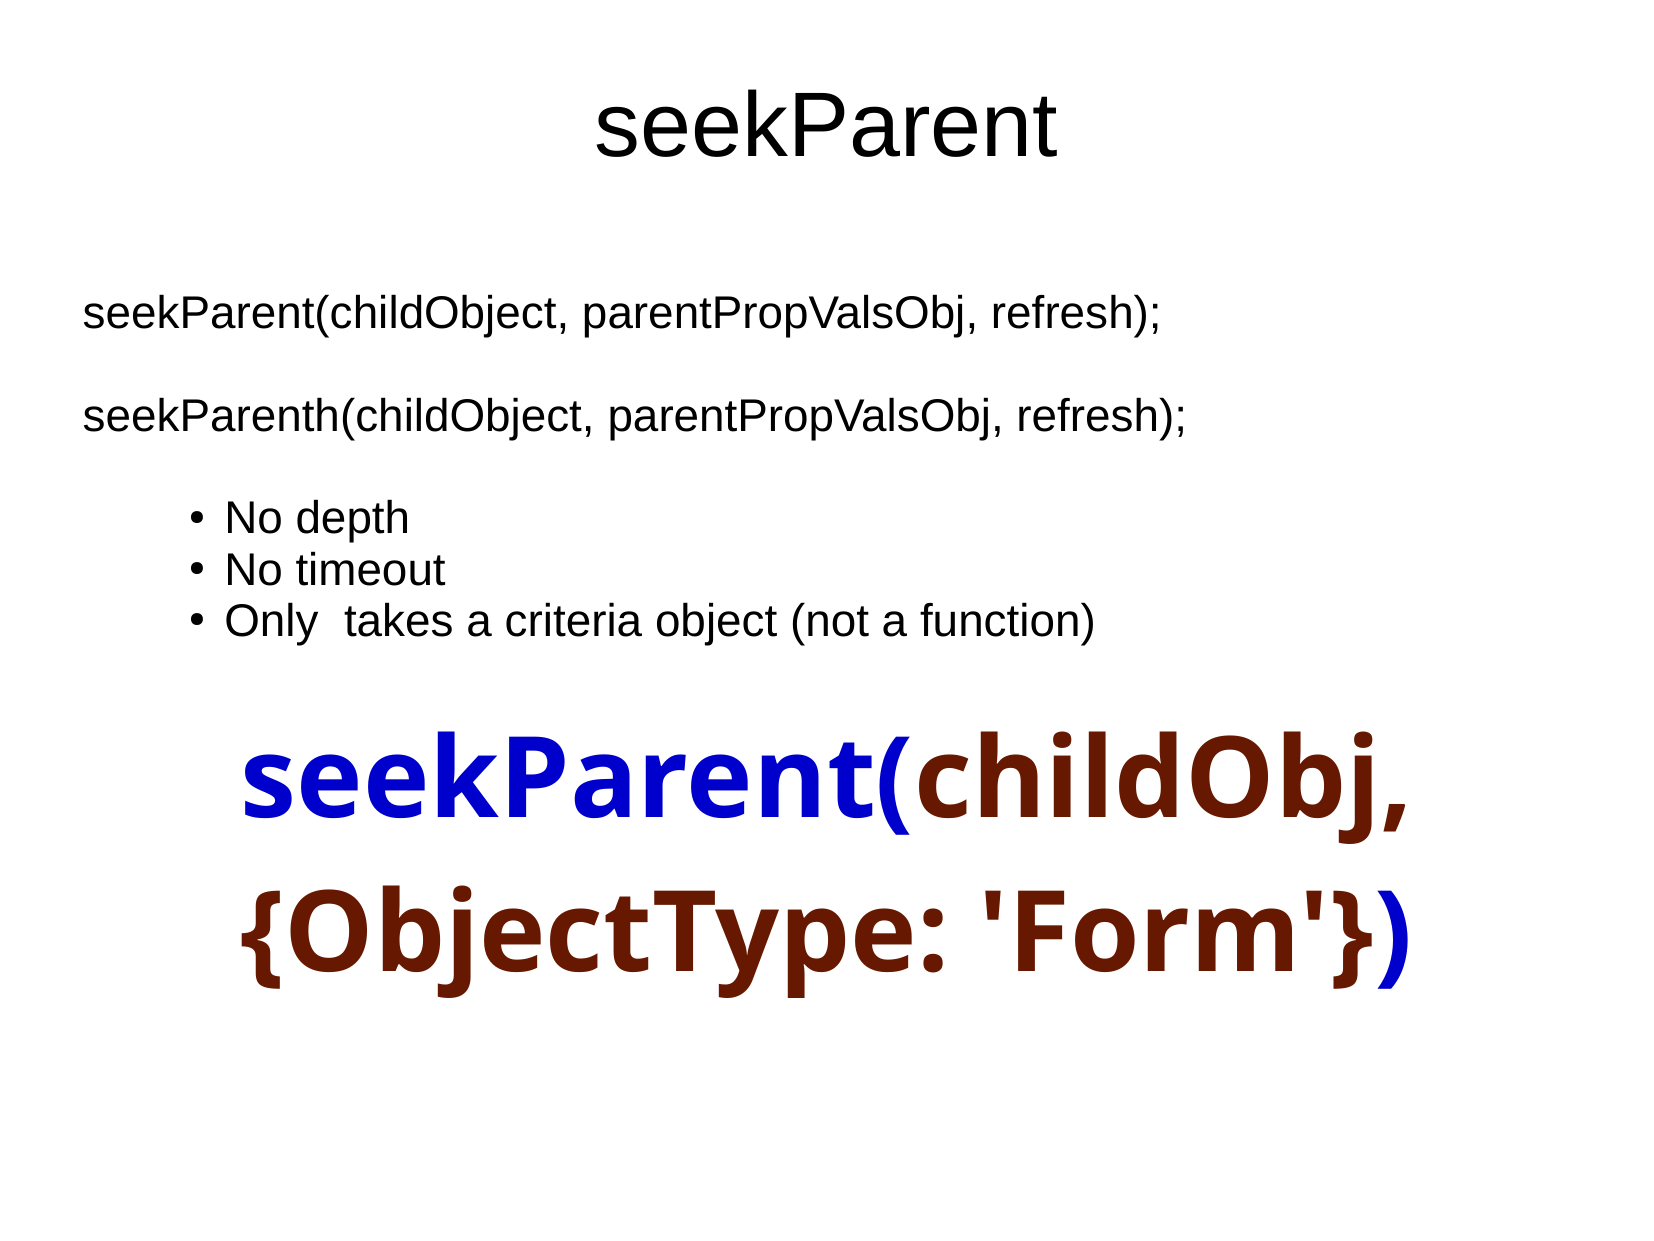

# seekParent
seekParent(childObject, parentPropValsObj, refresh);
seekParenth(childObject, parentPropValsObj, refresh);
No depth
No timeout
Only takes a criteria object (not a function)
seekParent(childObj, {ObjectType: 'Form'})